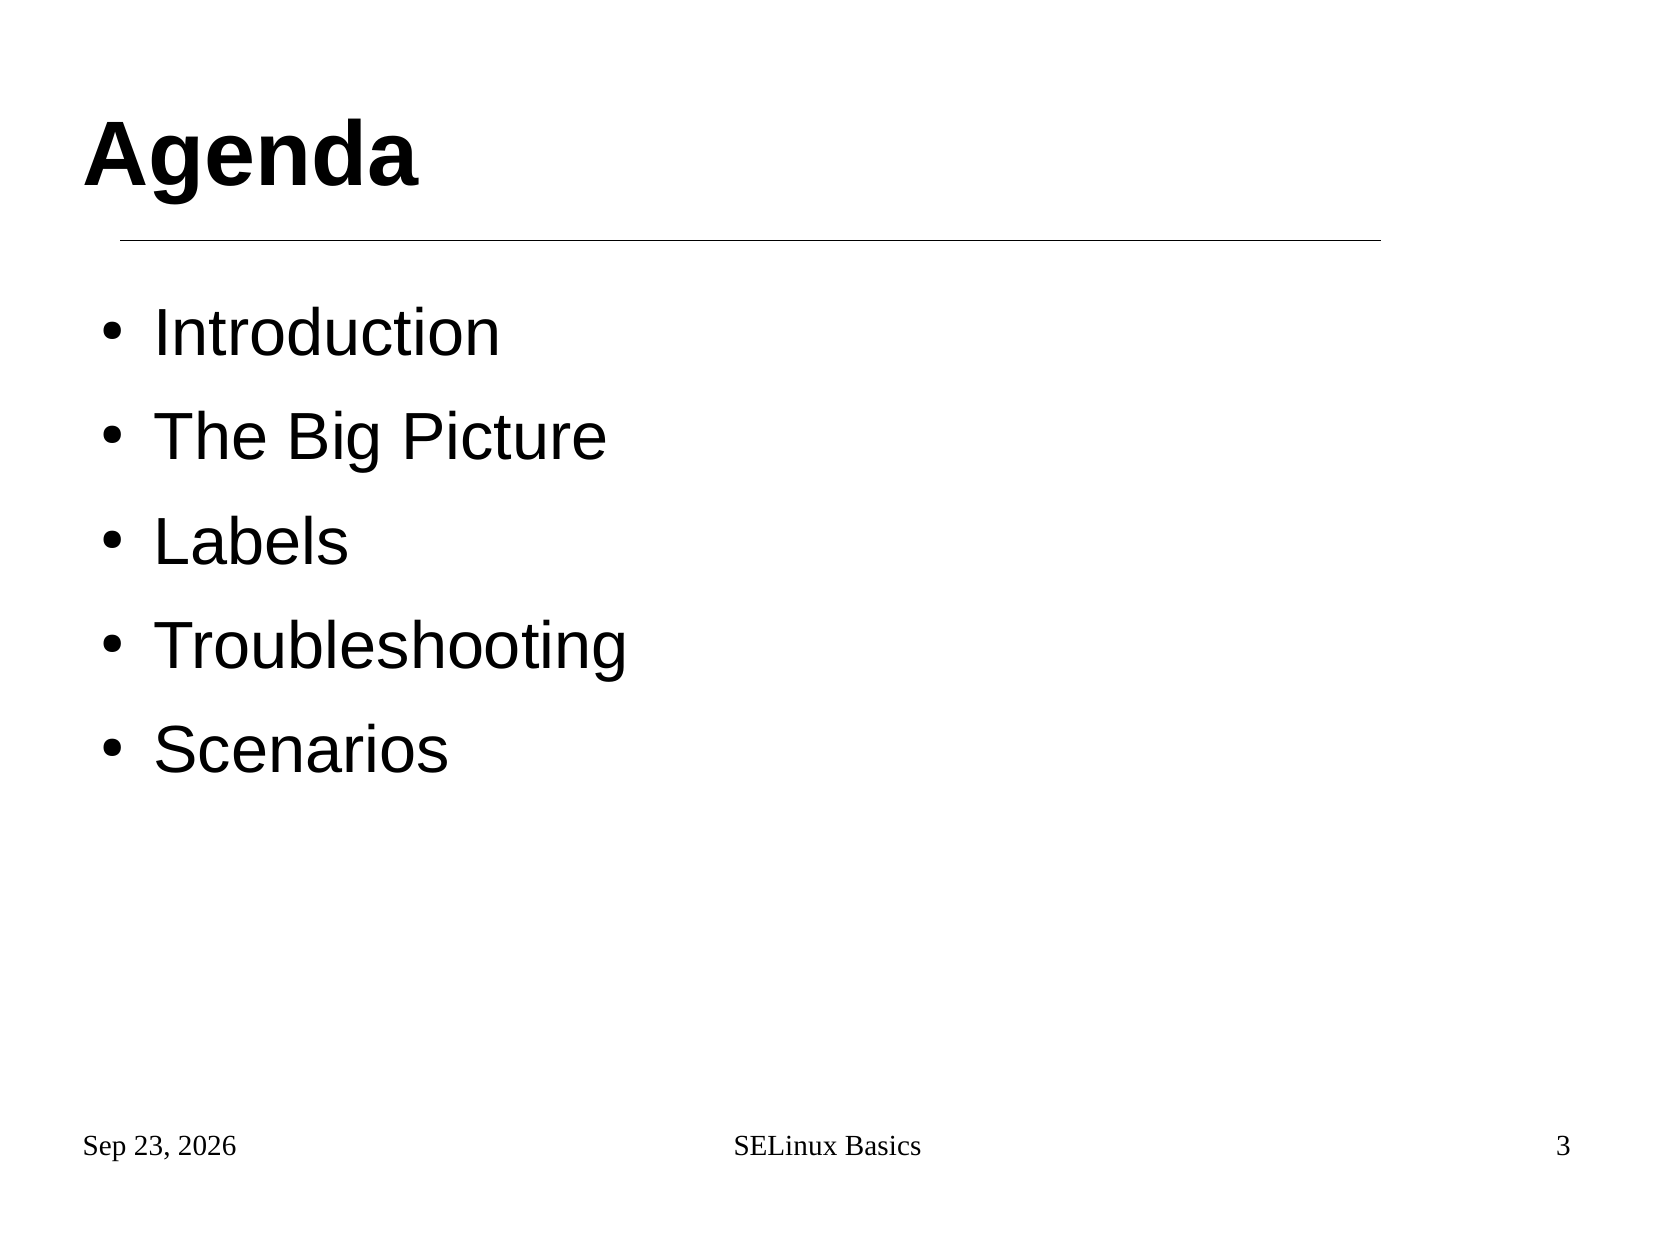

# Agenda
Introduction
The Big Picture
Labels
Troubleshooting
Scenarios
SELinux Basics
3